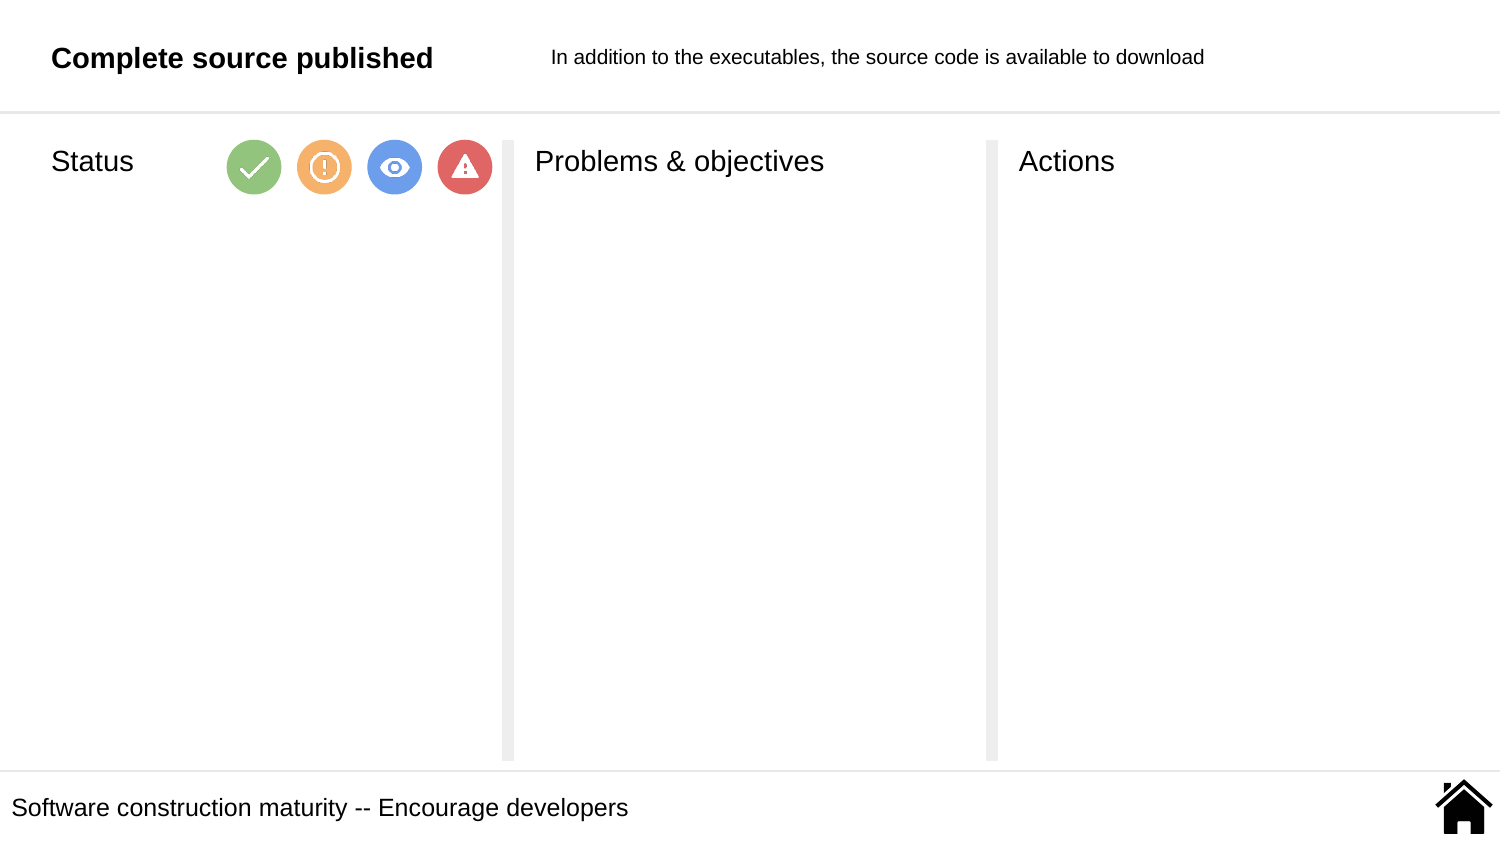

Complete source published
In addition to the executables, the source code is available to download
# Status
Problems & objectives
Actions
Software construction maturity -- Encourage developers